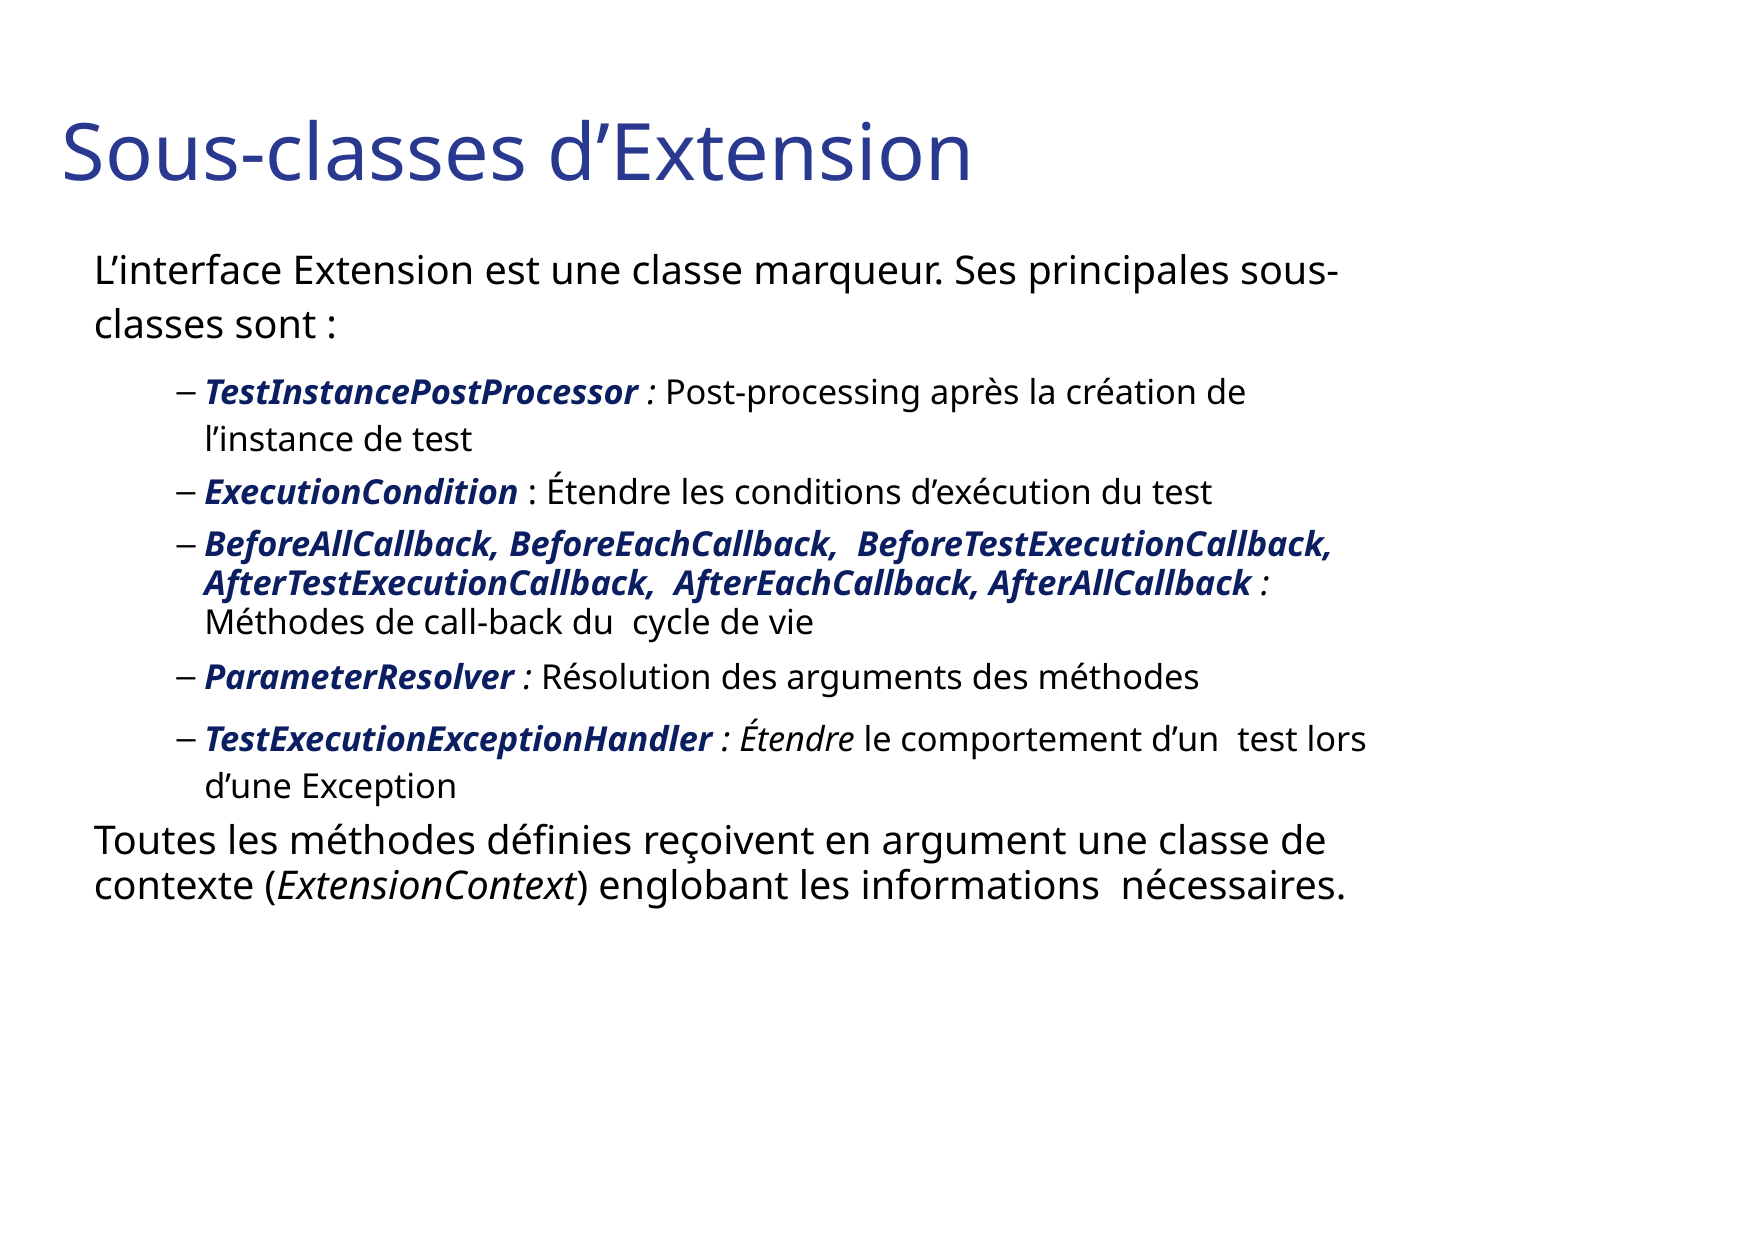

# Sous-classes d’Extension
L’interface Extension est une classe marqueur. Ses principales sous- classes sont :
TestInstancePostProcessor : Post-processing après la création de l’instance de test
ExecutionCondition : Étendre les conditions d’exécution du test
BeforeAllCallback, BeforeEachCallback, BeforeTestExecutionCallback, AfterTestExecutionCallback, AfterEachCallback, AfterAllCallback : Méthodes de call-back du cycle de vie
ParameterResolver : Résolution des arguments des méthodes
TestExecutionExceptionHandler : Étendre le comportement d’un test lors d’une Exception
Toutes les méthodes définies reçoivent en argument une classe de contexte (ExtensionContext) englobant les informations nécessaires.